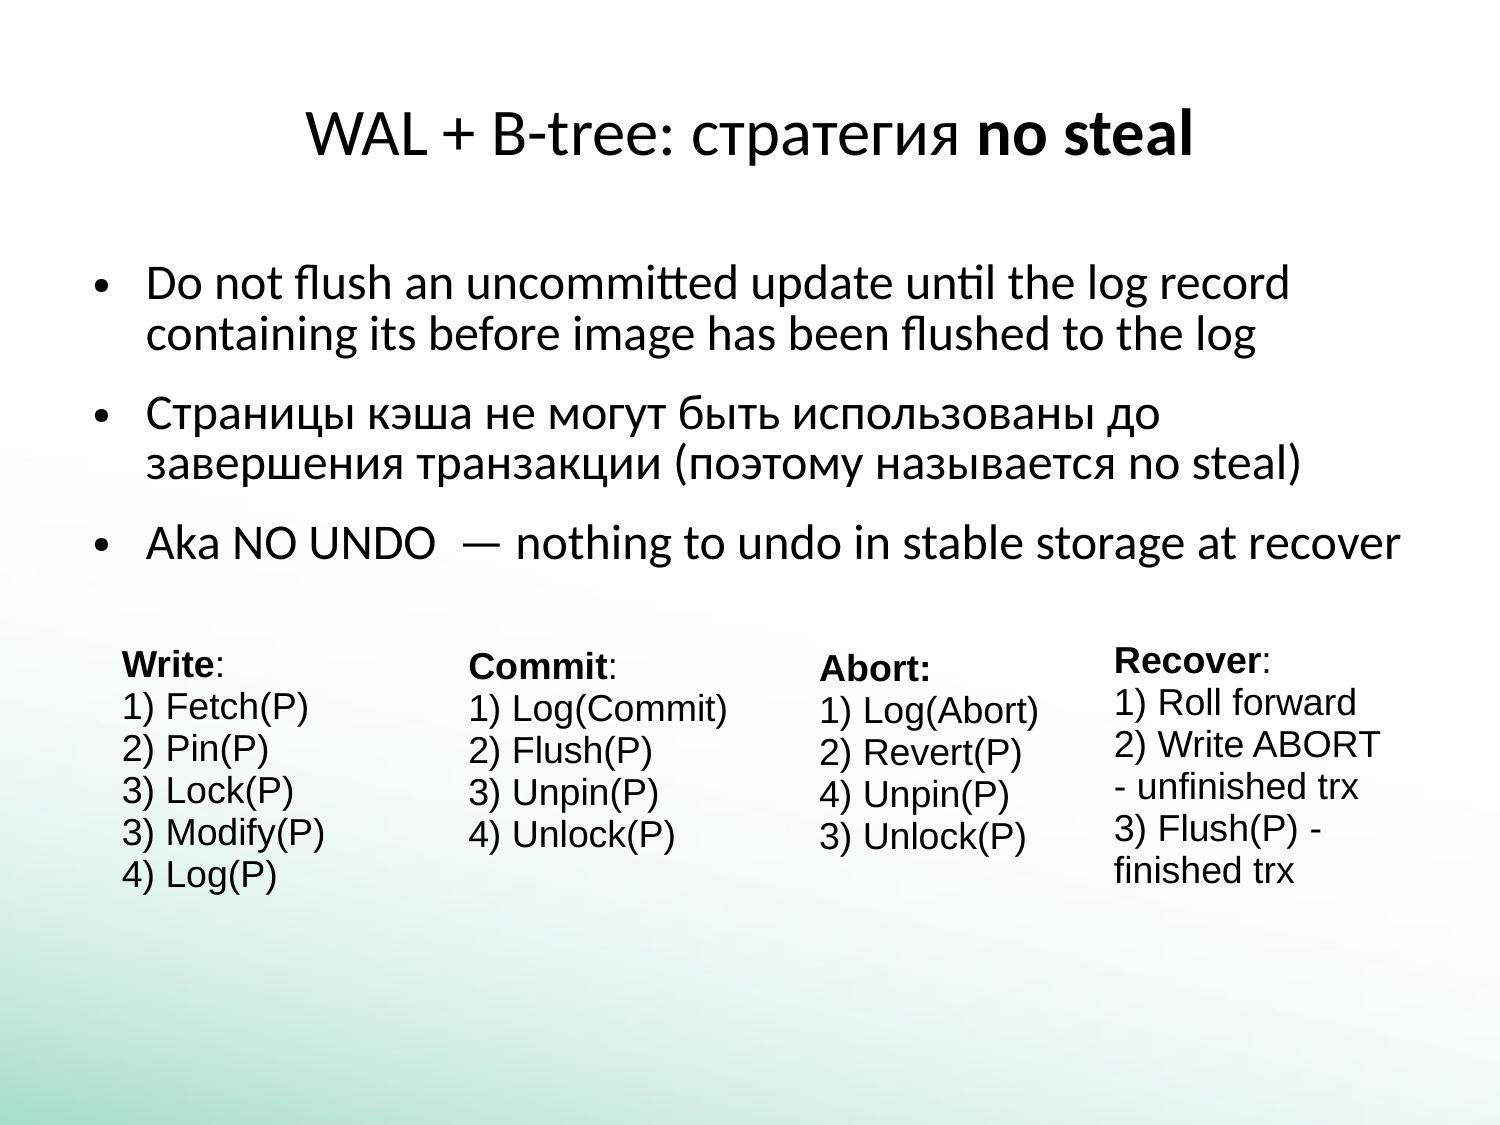

# WAL + B-tree: стратегия no steal
Do not flush an uncommitted update until the log record containing its before image has been flushed to the log
Страницы кэша не могут быть использованы до завершения транзакции (поэтому называется no steal)
Aka NO UNDO — nothing to undo in stable storage at recover
Recover:
1) Roll forward
2) Write ABORT
- unfinished trx
3) Flush(P) -
finished trx
Write:
1) Fetch(P)
2) Pin(P)
3) Lock(P)
3) Modify(P)
4) Log(P)
Commit:
1) Log(Commit)
2) Flush(P)
3) Unpin(P)
4) Unlock(P)
Abort:
1) Log(Abort)
2) Revert(P)
4) Unpin(P)
3) Unlock(P)